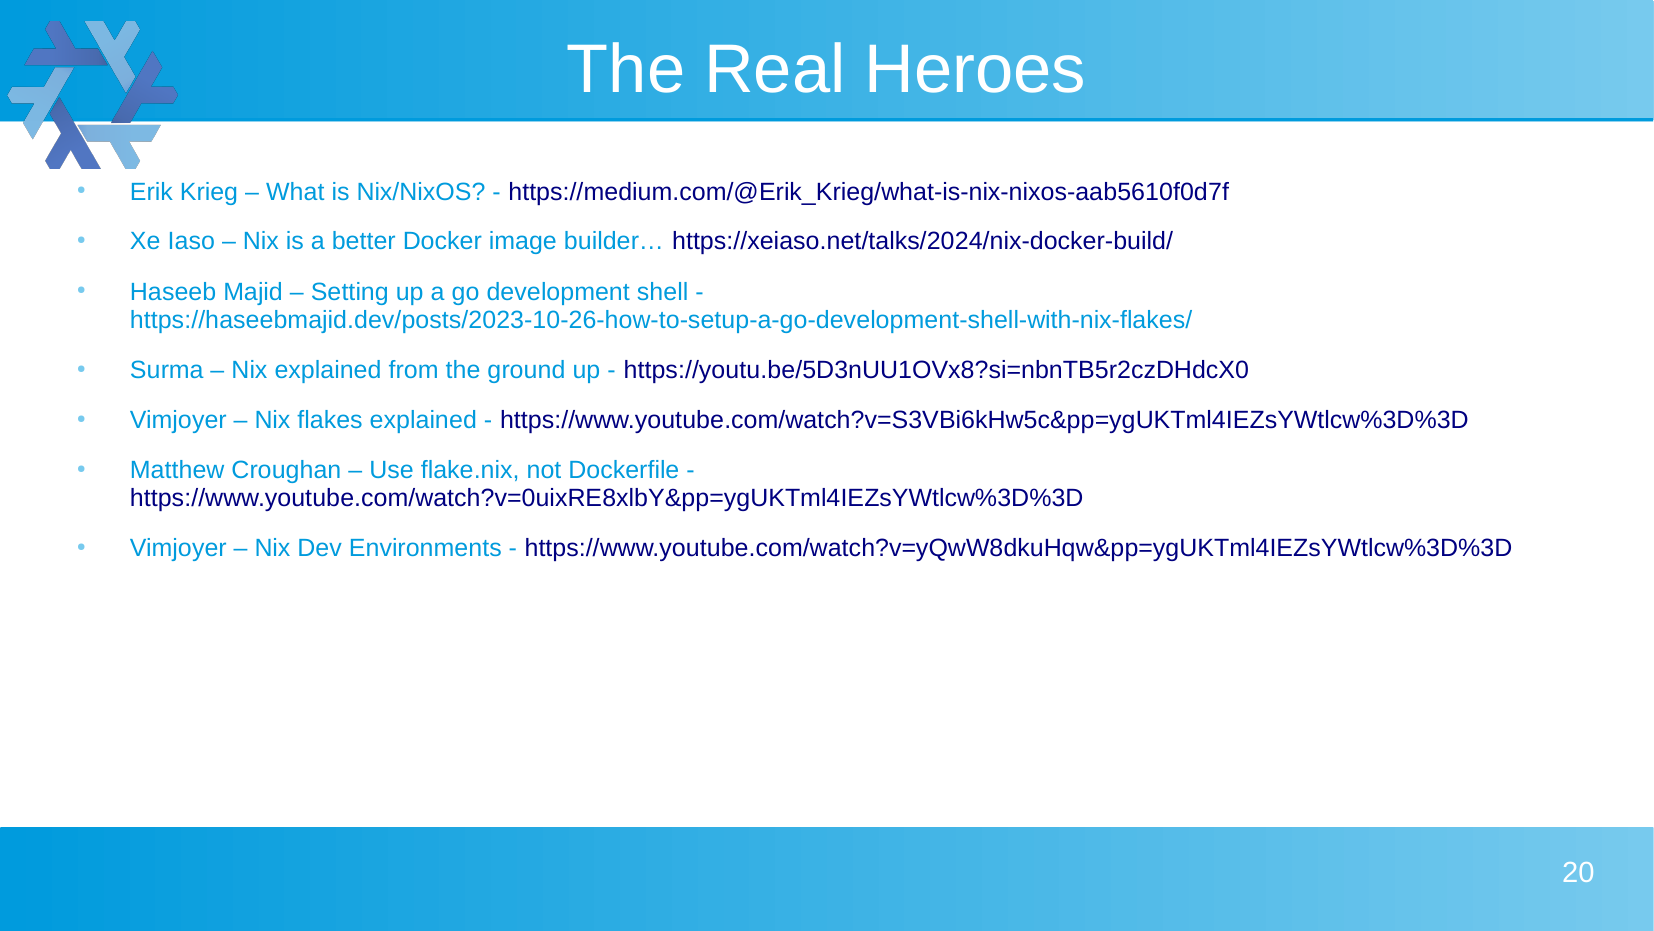

# The Real Heroes
Erik Krieg – What is Nix/NixOS? - https://medium.com/@Erik_Krieg/what-is-nix-nixos-aab5610f0d7f
Xe Iaso – Nix is a better Docker image builder… https://xeiaso.net/talks/2024/nix-docker-build/
Haseeb Majid – Setting up a go development shell - https://haseebmajid.dev/posts/2023-10-26-how-to-setup-a-go-development-shell-with-nix-flakes/
Surma – Nix explained from the ground up - https://youtu.be/5D3nUU1OVx8?si=nbnTB5r2czDHdcX0
Vimjoyer – Nix flakes explained - https://www.youtube.com/watch?v=S3VBi6kHw5c&pp=ygUKTml4IEZsYWtlcw%3D%3D
Matthew Croughan – Use flake.nix, not Dockerfile - https://www.youtube.com/watch?v=0uixRE8xlbY&pp=ygUKTml4IEZsYWtlcw%3D%3D
Vimjoyer – Nix Dev Environments - https://www.youtube.com/watch?v=yQwW8dkuHqw&pp=ygUKTml4IEZsYWtlcw%3D%3D
20